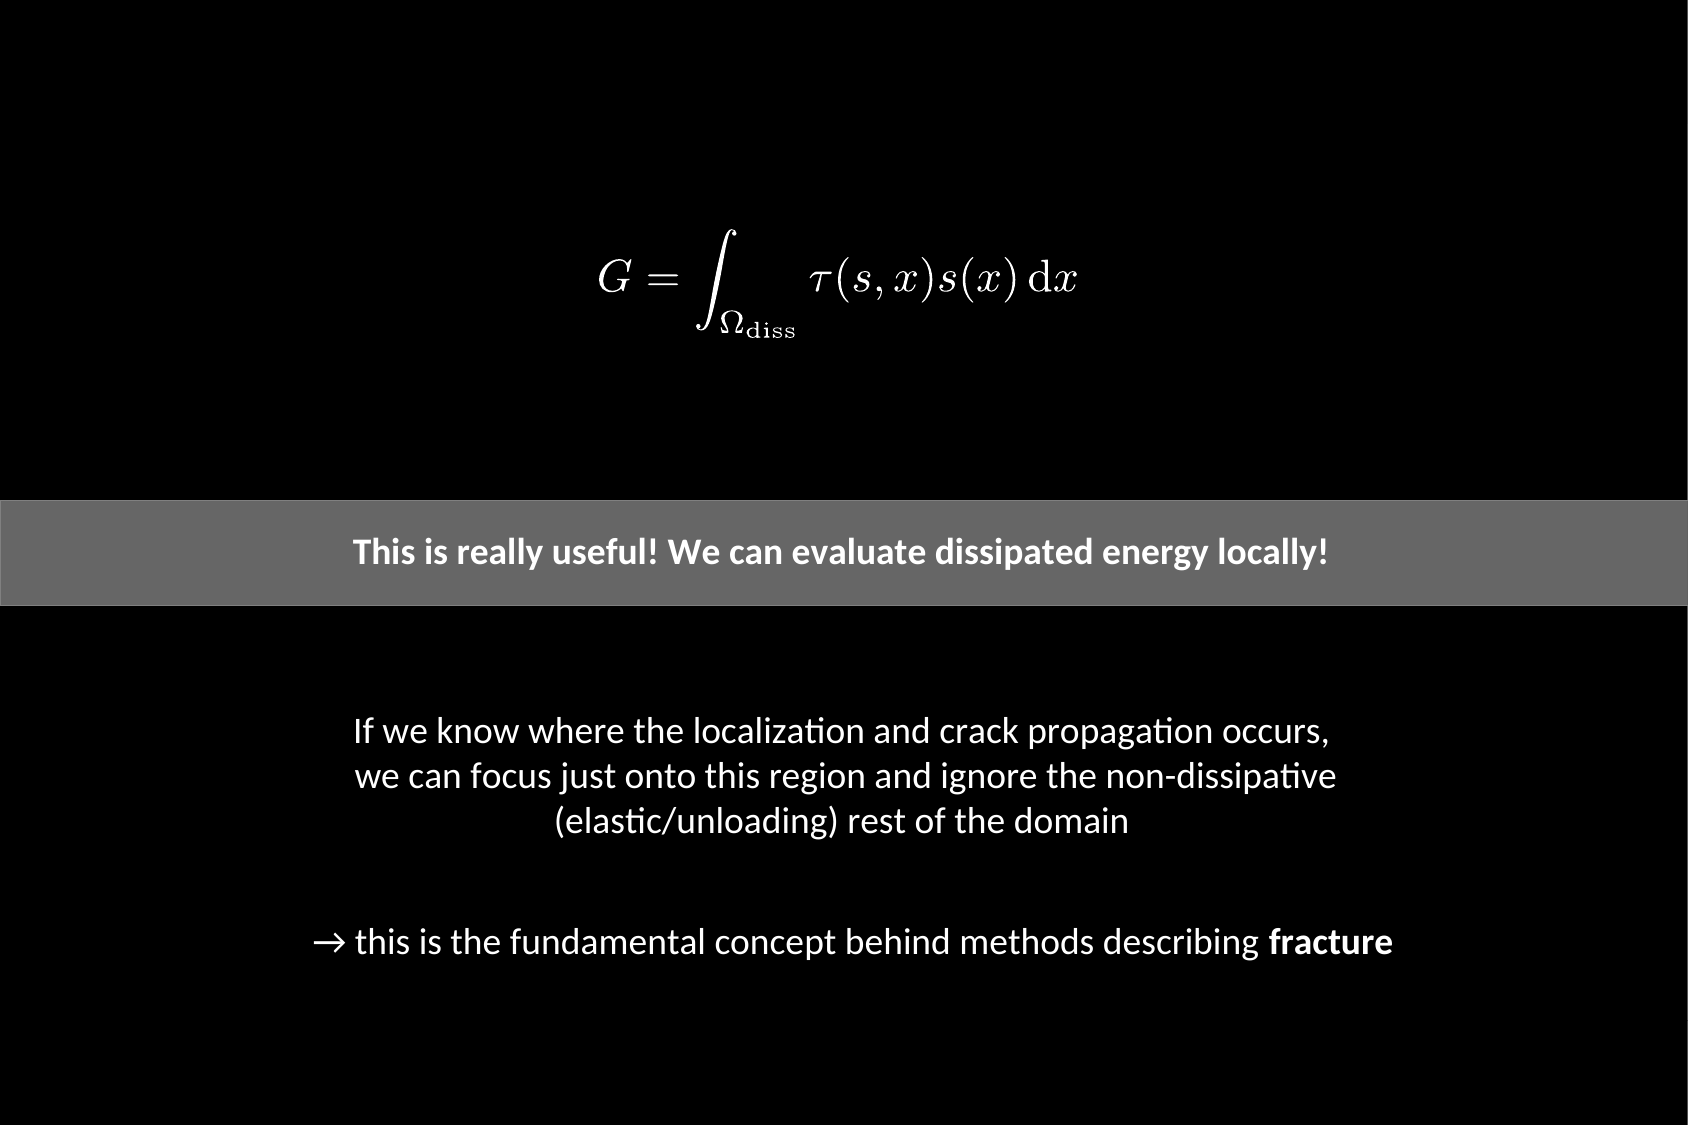

This is really useful! We can evaluate dissipated energy locally!
If we know where the localization and crack propagation occurs,
we can focus just onto this region and ignore the non-dissipative (elastic/unloading) rest of the domain
→ this is the fundamental concept behind methods describing fracture